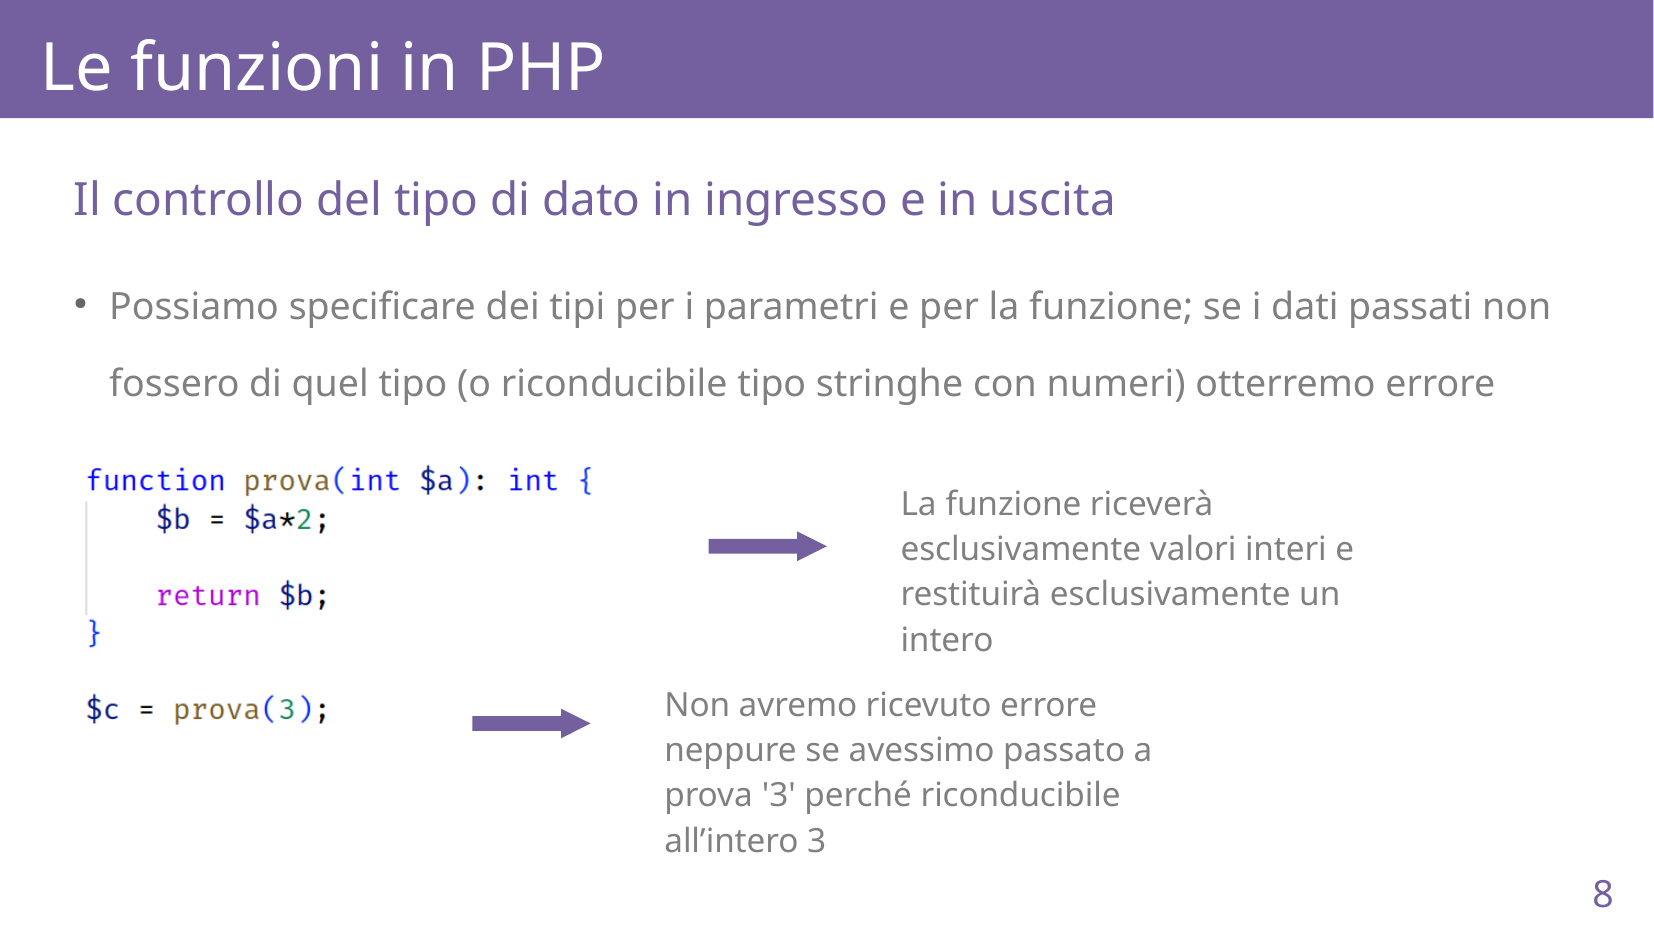

Le funzioni in PHP
Il controllo del tipo di dato in ingresso e in uscita
Possiamo specificare dei tipi per i parametri e per la funzione; se i dati passati non
fossero di quel tipo (o riconducibile tipo stringhe con numeri) otterremo errore
La funzione riceverà esclusivamente valori interi e restituirà esclusivamente un intero
Non avremo ricevuto errore neppure se avessimo passato a prova '3' perché riconducibile all’intero 3